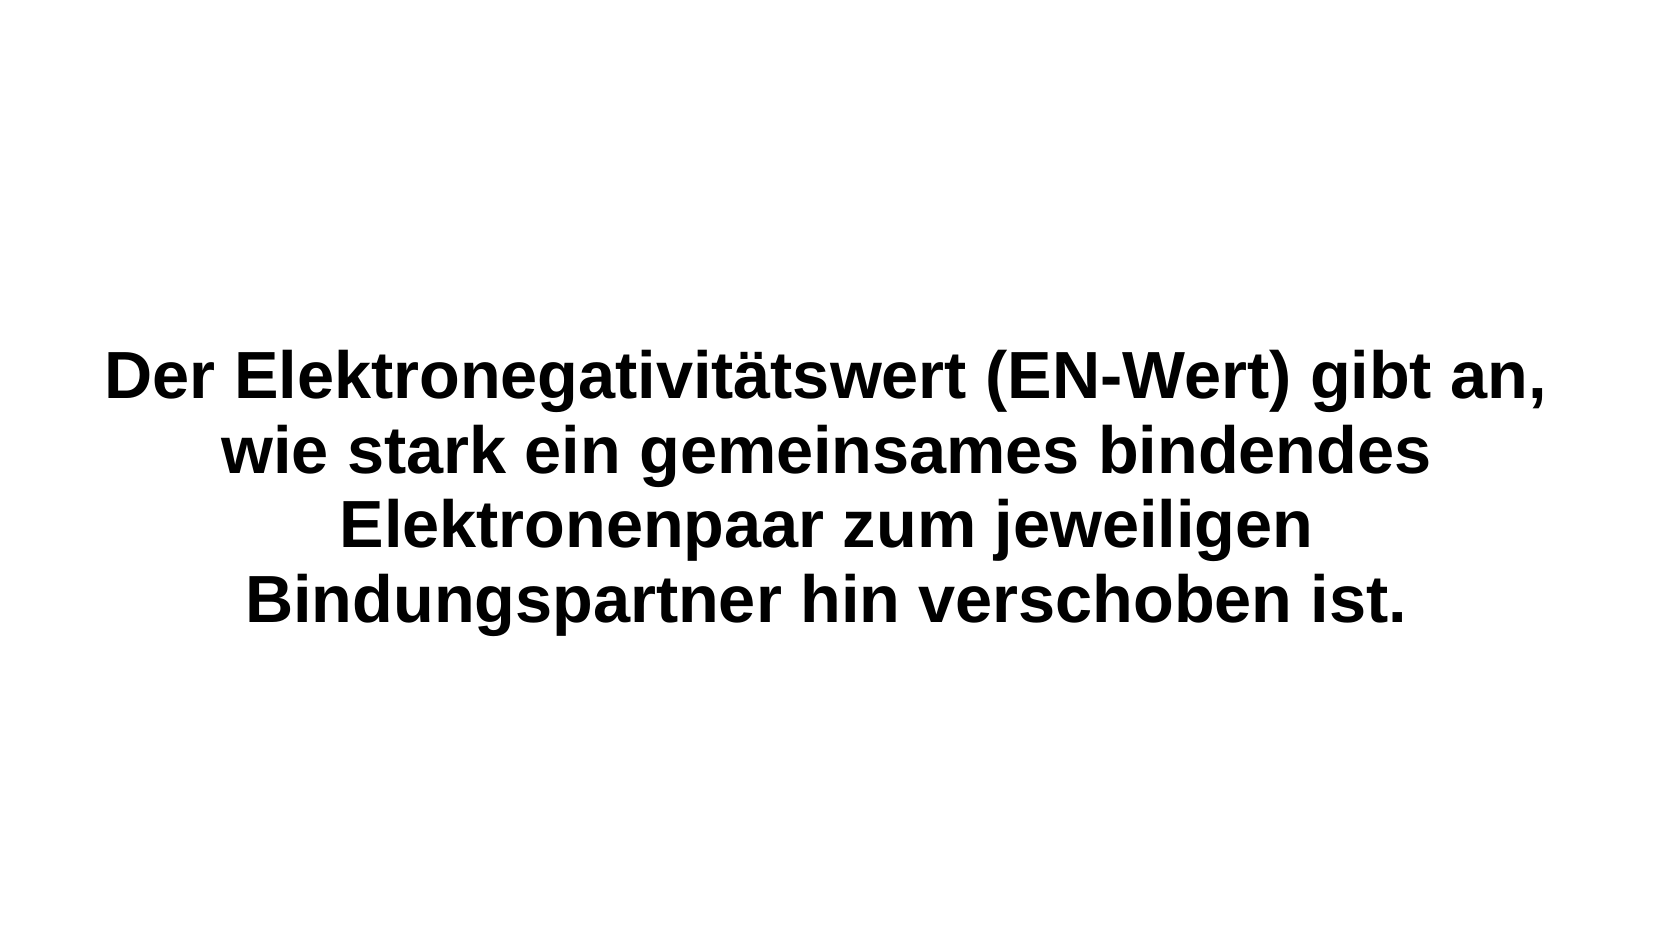

#
Der Elektronegativitätswert (EN-Wert) gibt an, wie stark ein gemeinsames bindendes Elektronenpaar zum jeweiligen Bindungspartner hin verschoben ist.